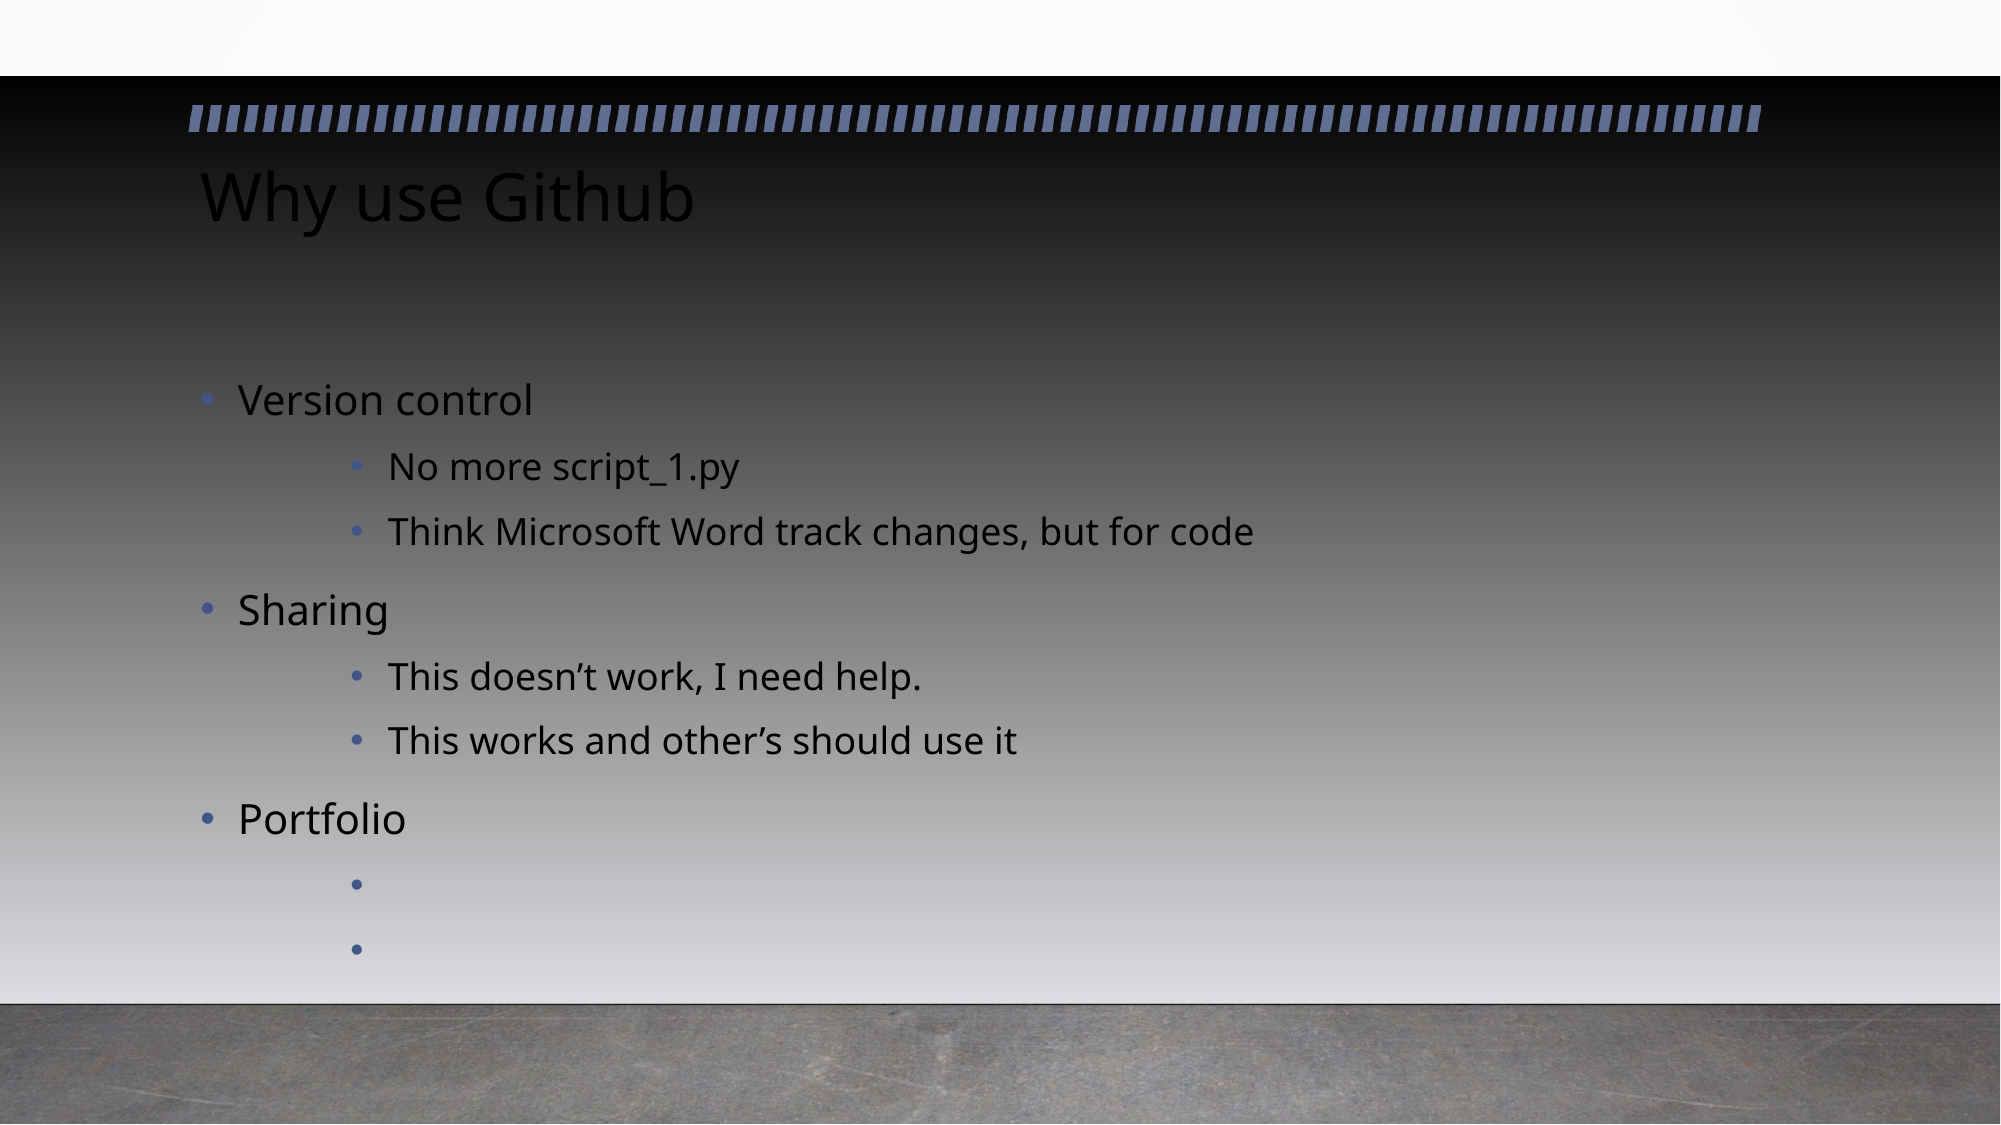

# Why use Github
Version control
No more script_1.py
Think Microsoft Word track changes, but for code
Sharing
This doesn’t work, I need help.
This works and other’s should use it
Portfolio